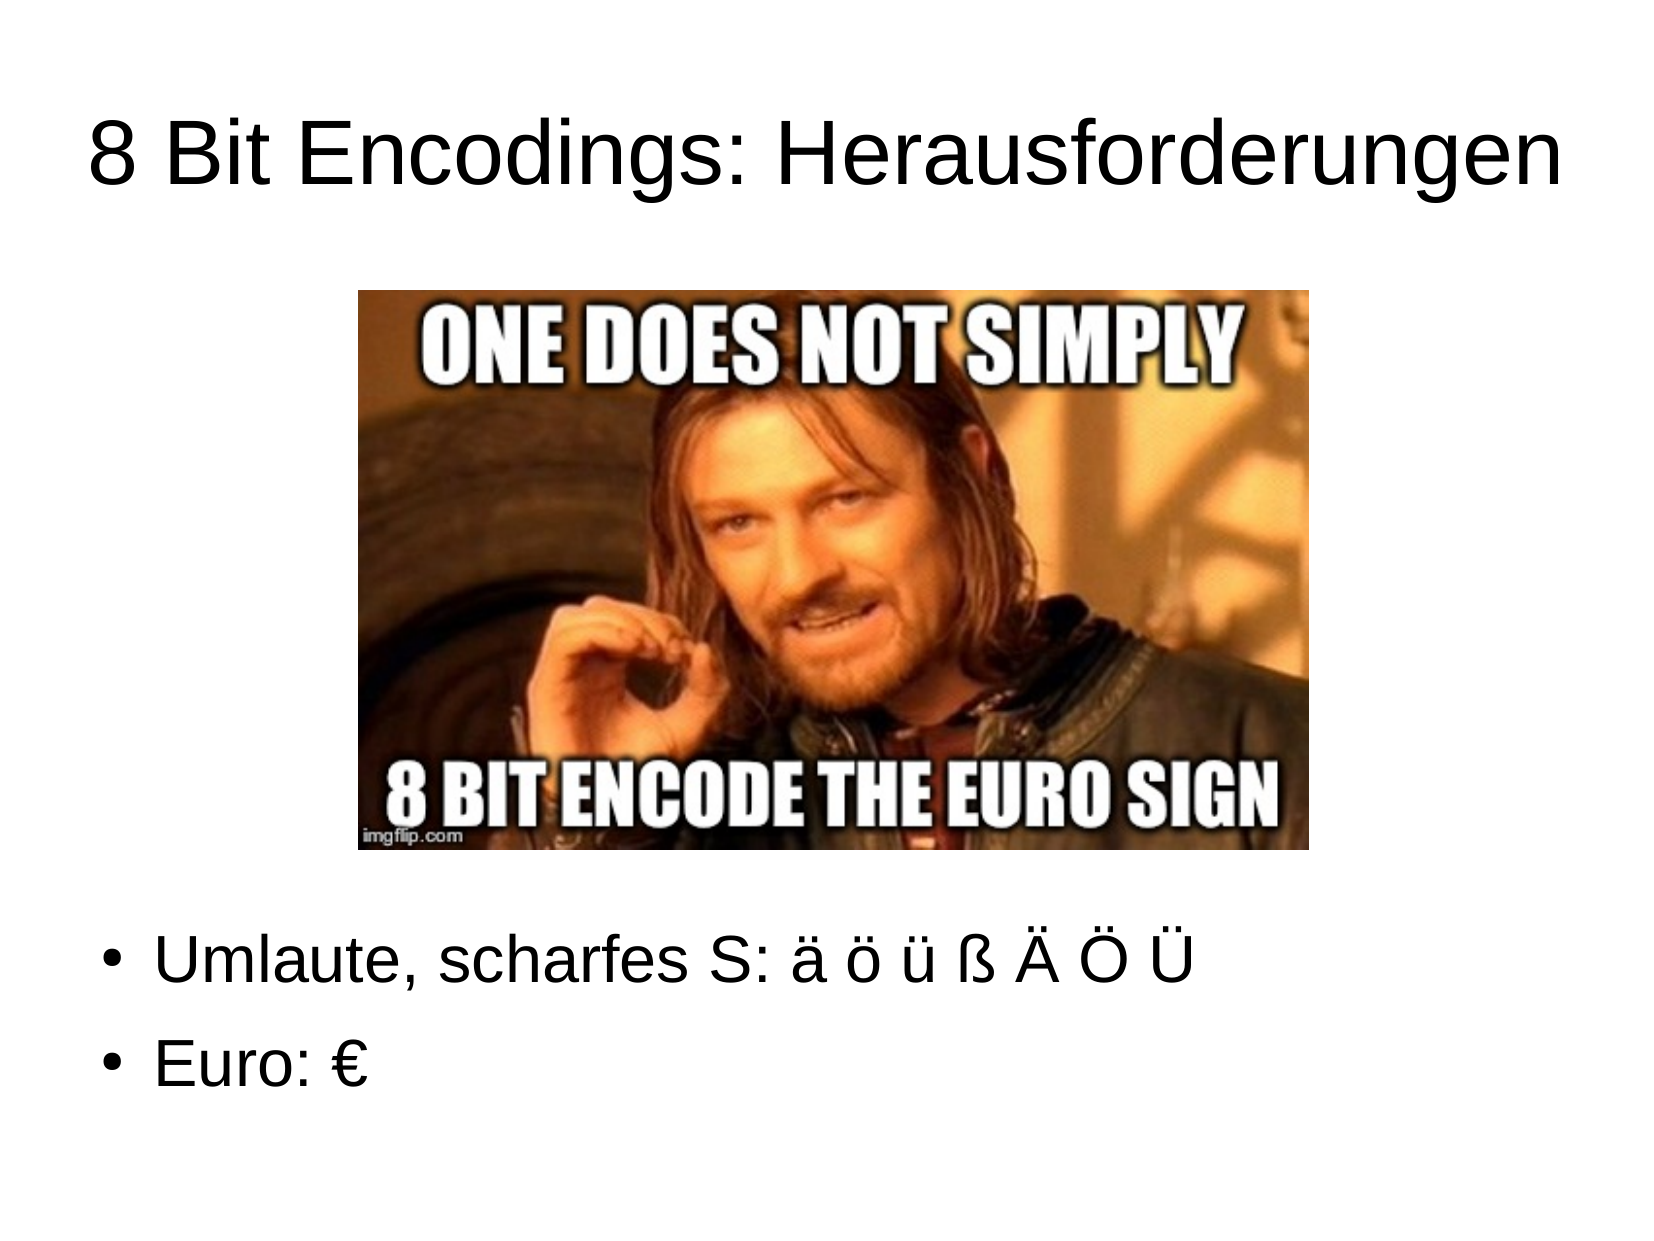

# 8 Bit Encodings: Herausforderungen
Umlaute, scharfes S: ä ö ü ß Ä Ö Ü
Euro: €